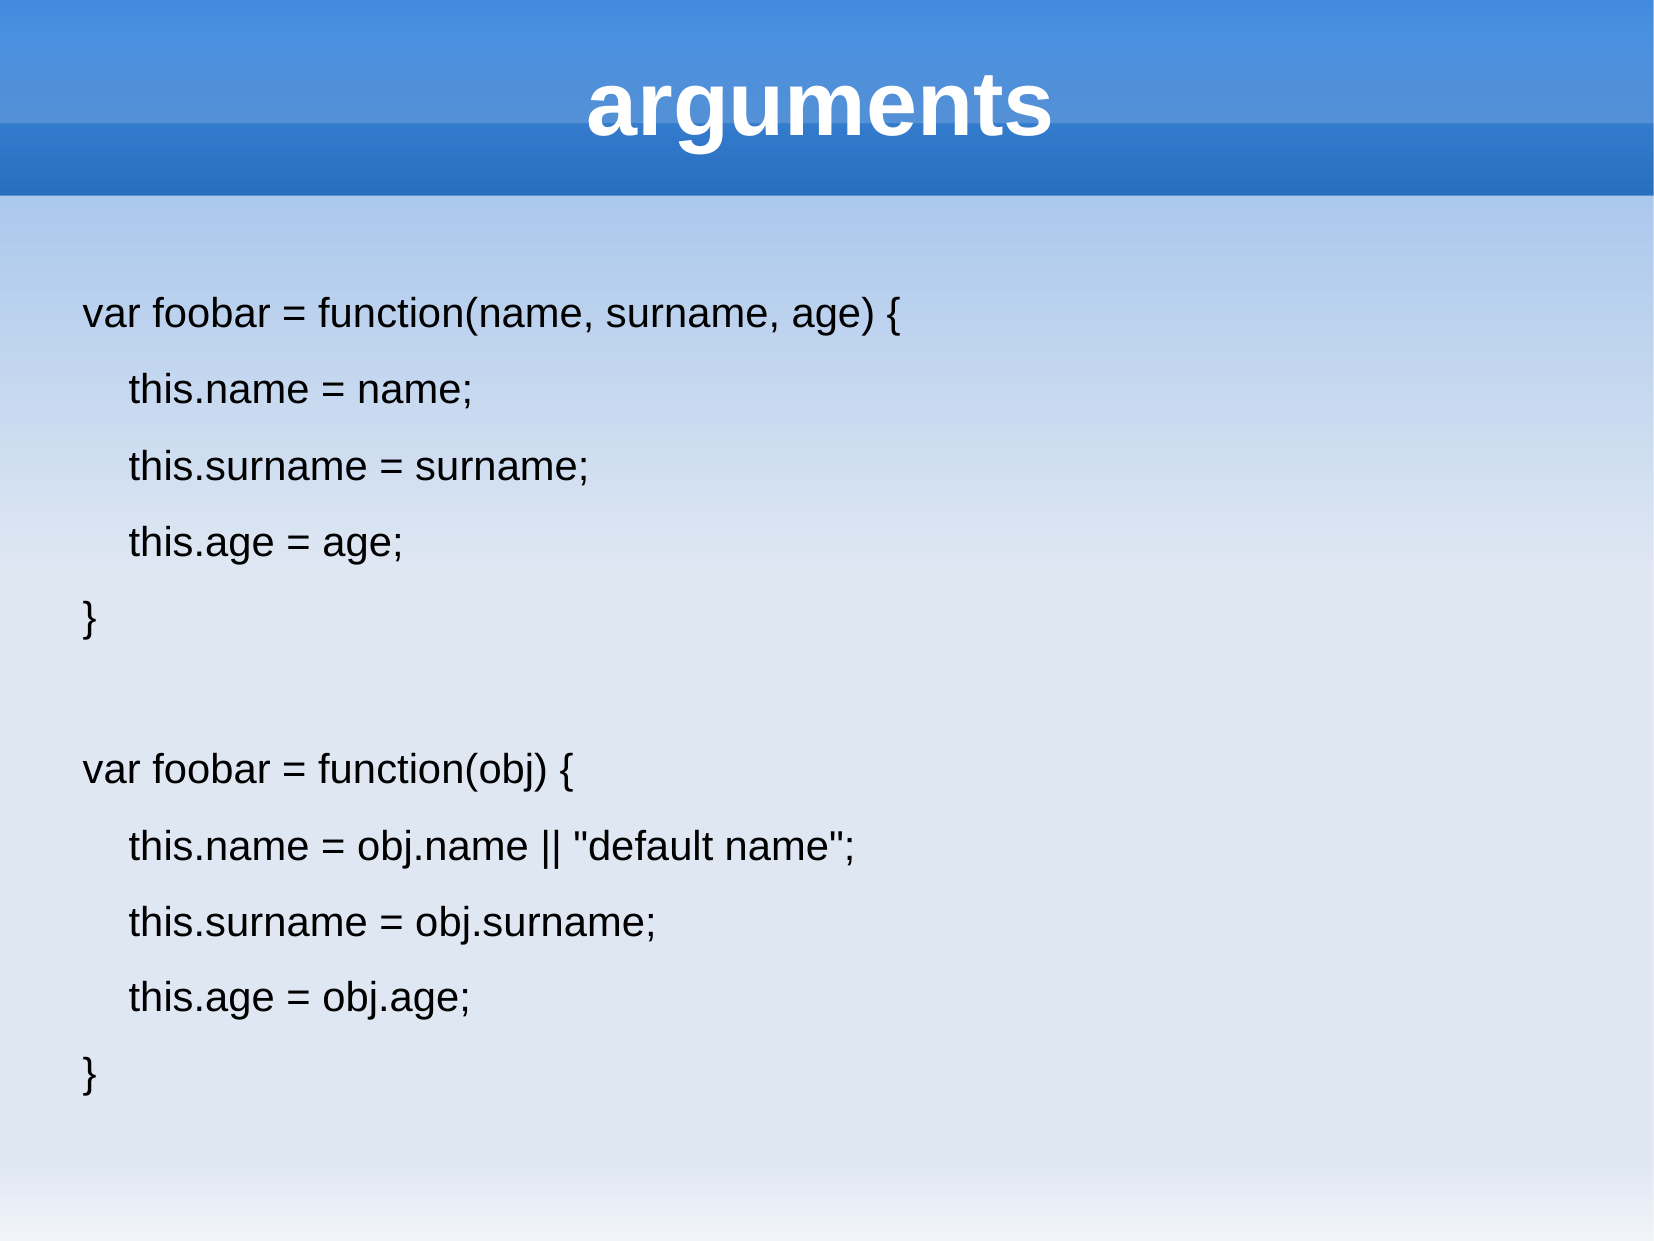

# arguments
var foobar = function(name, surname, age) {
 this.name = name;
 this.surname = surname;
 this.age = age;
}
var foobar = function(obj) {
 this.name = obj.name || "default name";
 this.surname = obj.surname;
 this.age = obj.age;
}